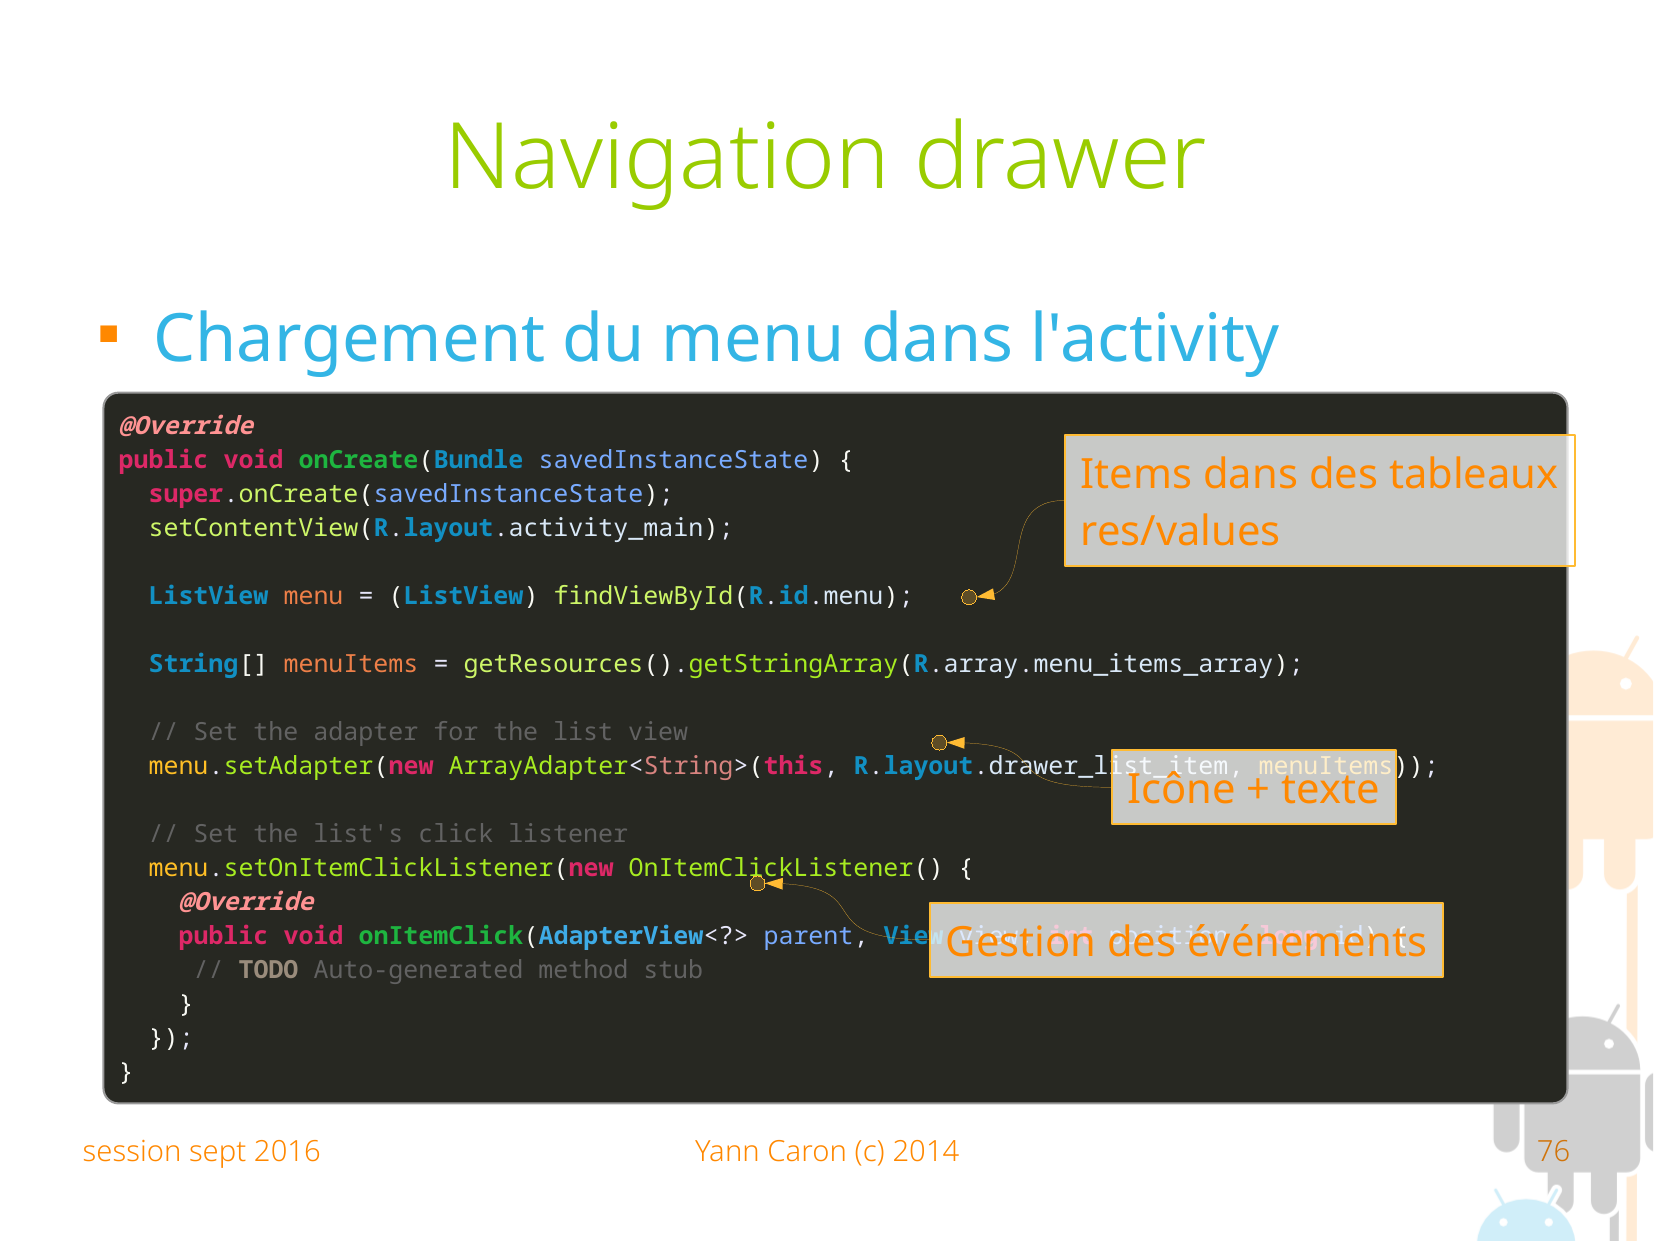

# Navigation drawer
Chargement du menu dans l'activity
@Override
public void onCreate(Bundle savedInstanceState) {
 super.onCreate(savedInstanceState);
 setContentView(R.layout.activity_main);
 ListView menu = (ListView) findViewById(R.id.menu);
 String[] menuItems = getResources().getStringArray(R.array.menu_items_array);
 // Set the adapter for the list view
 menu.setAdapter(new ArrayAdapter<String>(this, R.layout.drawer_list_item, menuItems));
 // Set the list's click listener
 menu.setOnItemClickListener(new OnItemClickListener() {
 @Override
 public void onItemClick(AdapterView<?> parent, View view, int position, long id) {
	// TODO Auto-generated method stub
 }
 });
}
Items dans des tableaux
res/values
Icône + texte
Gestion des événements
session sept 2016
Yann Caron (c) 2014
76